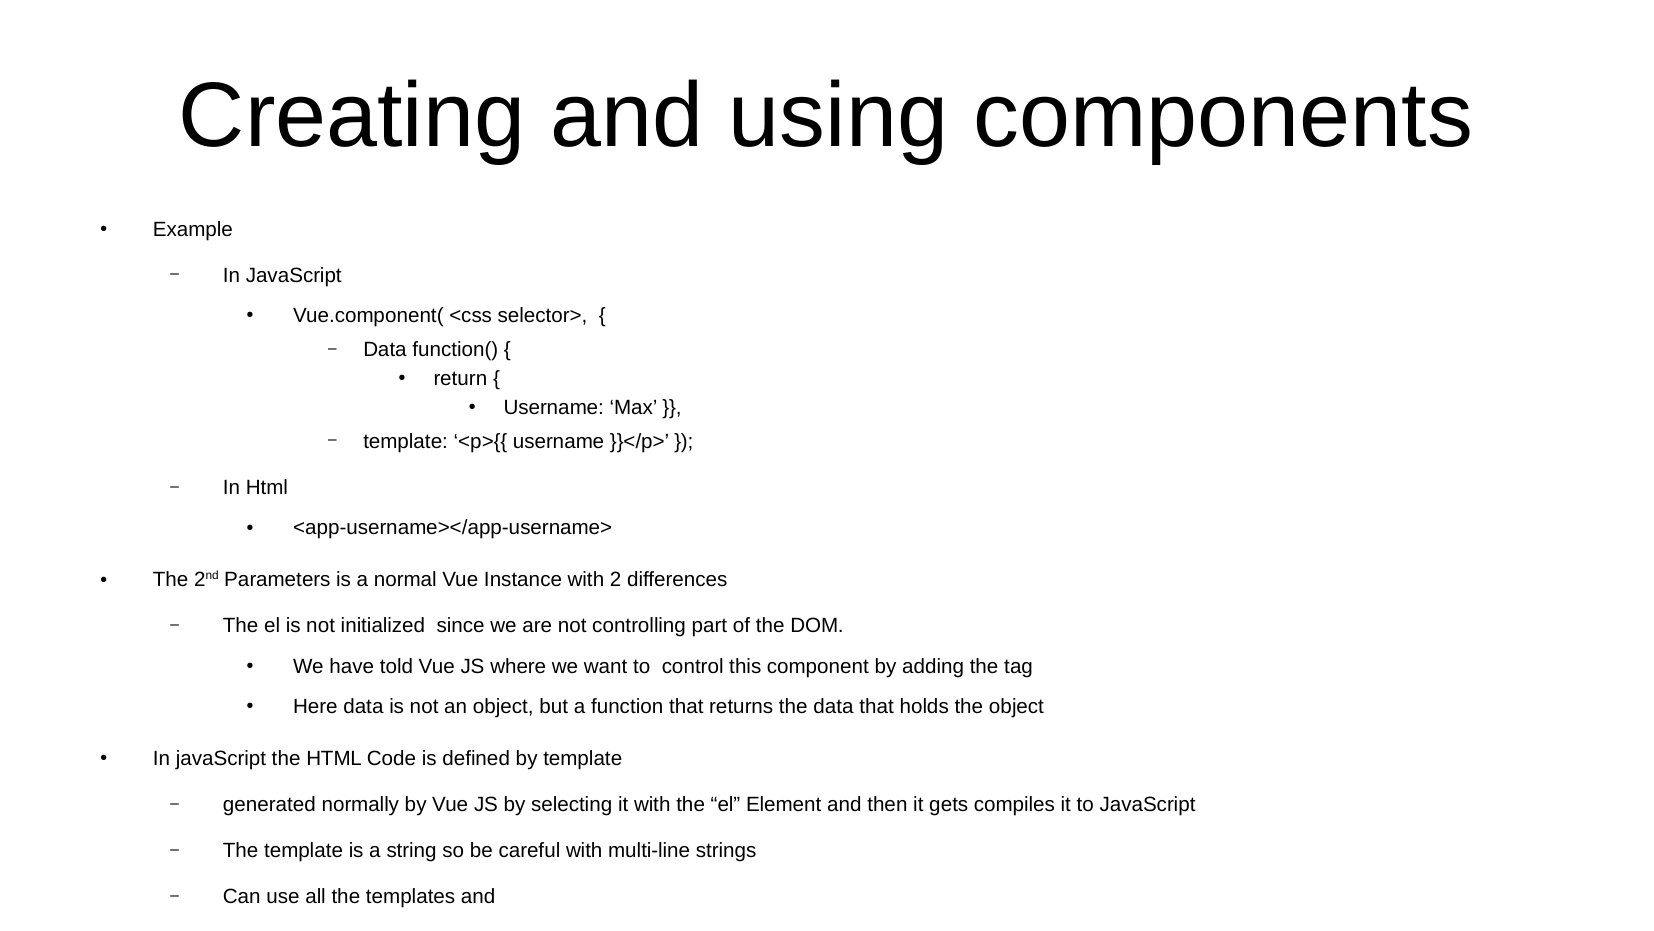

# Creating and using components
Example
In JavaScript
Vue.component( <css selector>, {
Data function() {
return {
Username: ‘Max’ }},
template: ‘<p>{{ username }}</p>’ });
In Html
<app-username></app-username>
The 2nd Parameters is a normal Vue Instance with 2 differences
The el is not initialized since we are not controlling part of the DOM.
We have told Vue JS where we want to control this component by adding the tag
Here data is not an object, but a function that returns the data that holds the object
In javaScript the HTML Code is defined by template
generated normally by Vue JS by selecting it with the “el” Element and then it gets compiles it to JavaScript
The template is a string so be careful with multi-line strings
Can use all the templates and